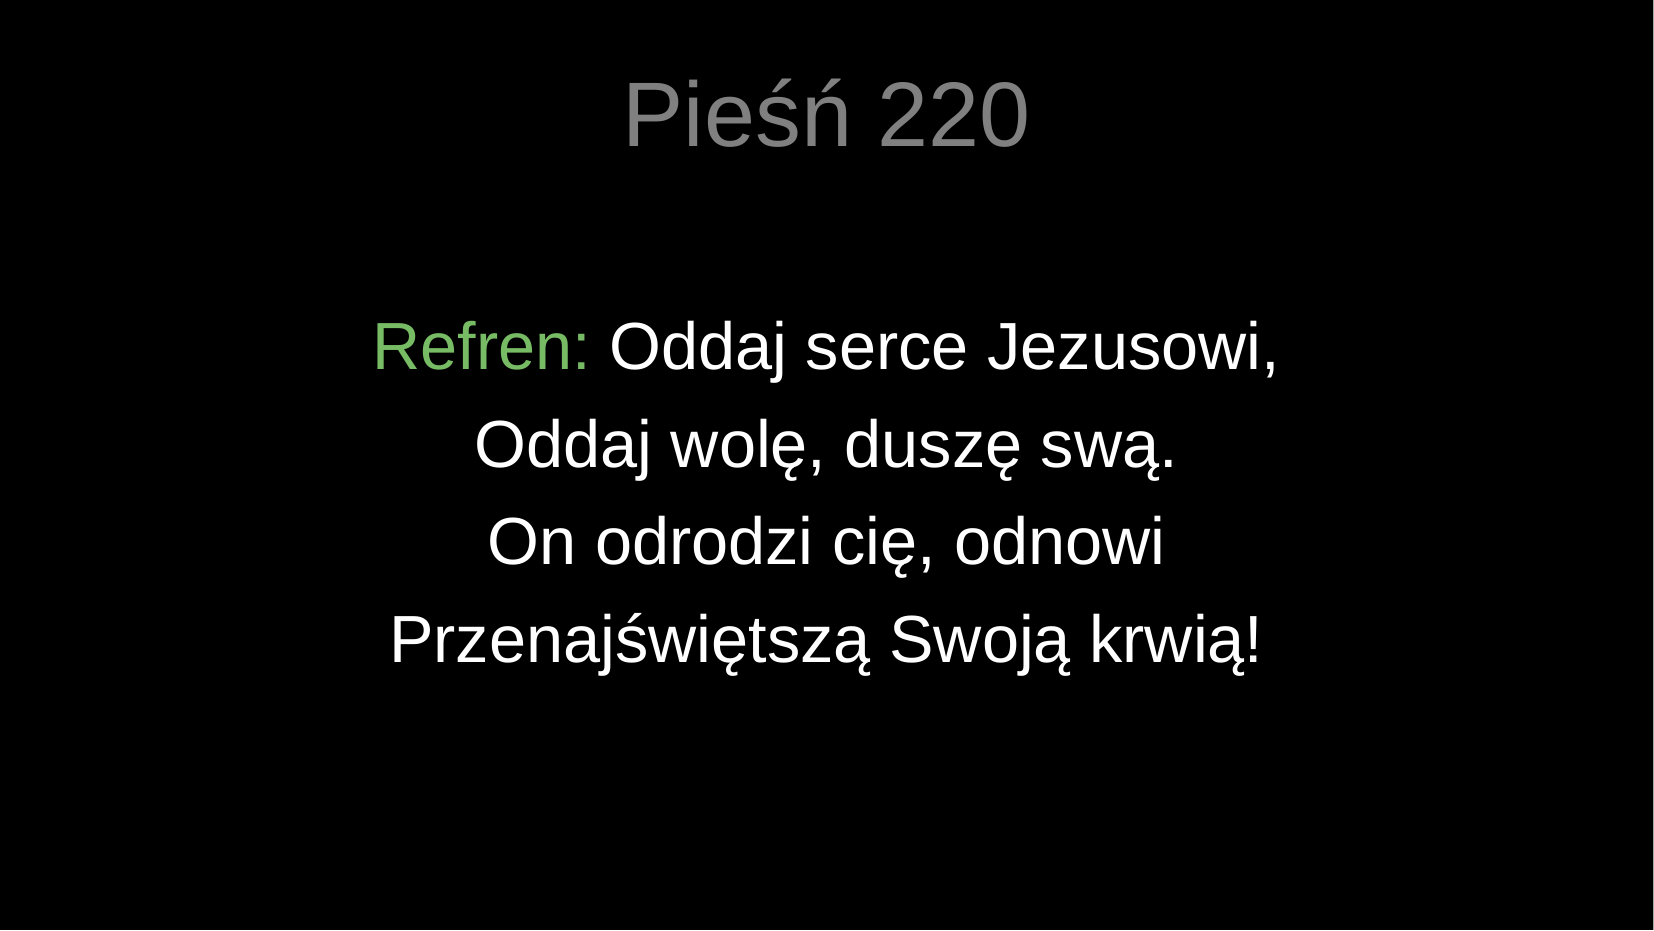

# Pieśń 220
Refren: Oddaj serce Jezusowi,
Oddaj wolę, duszę swą.
On odrodzi cię, odnowi
Przenajświętszą Swoją krwią!